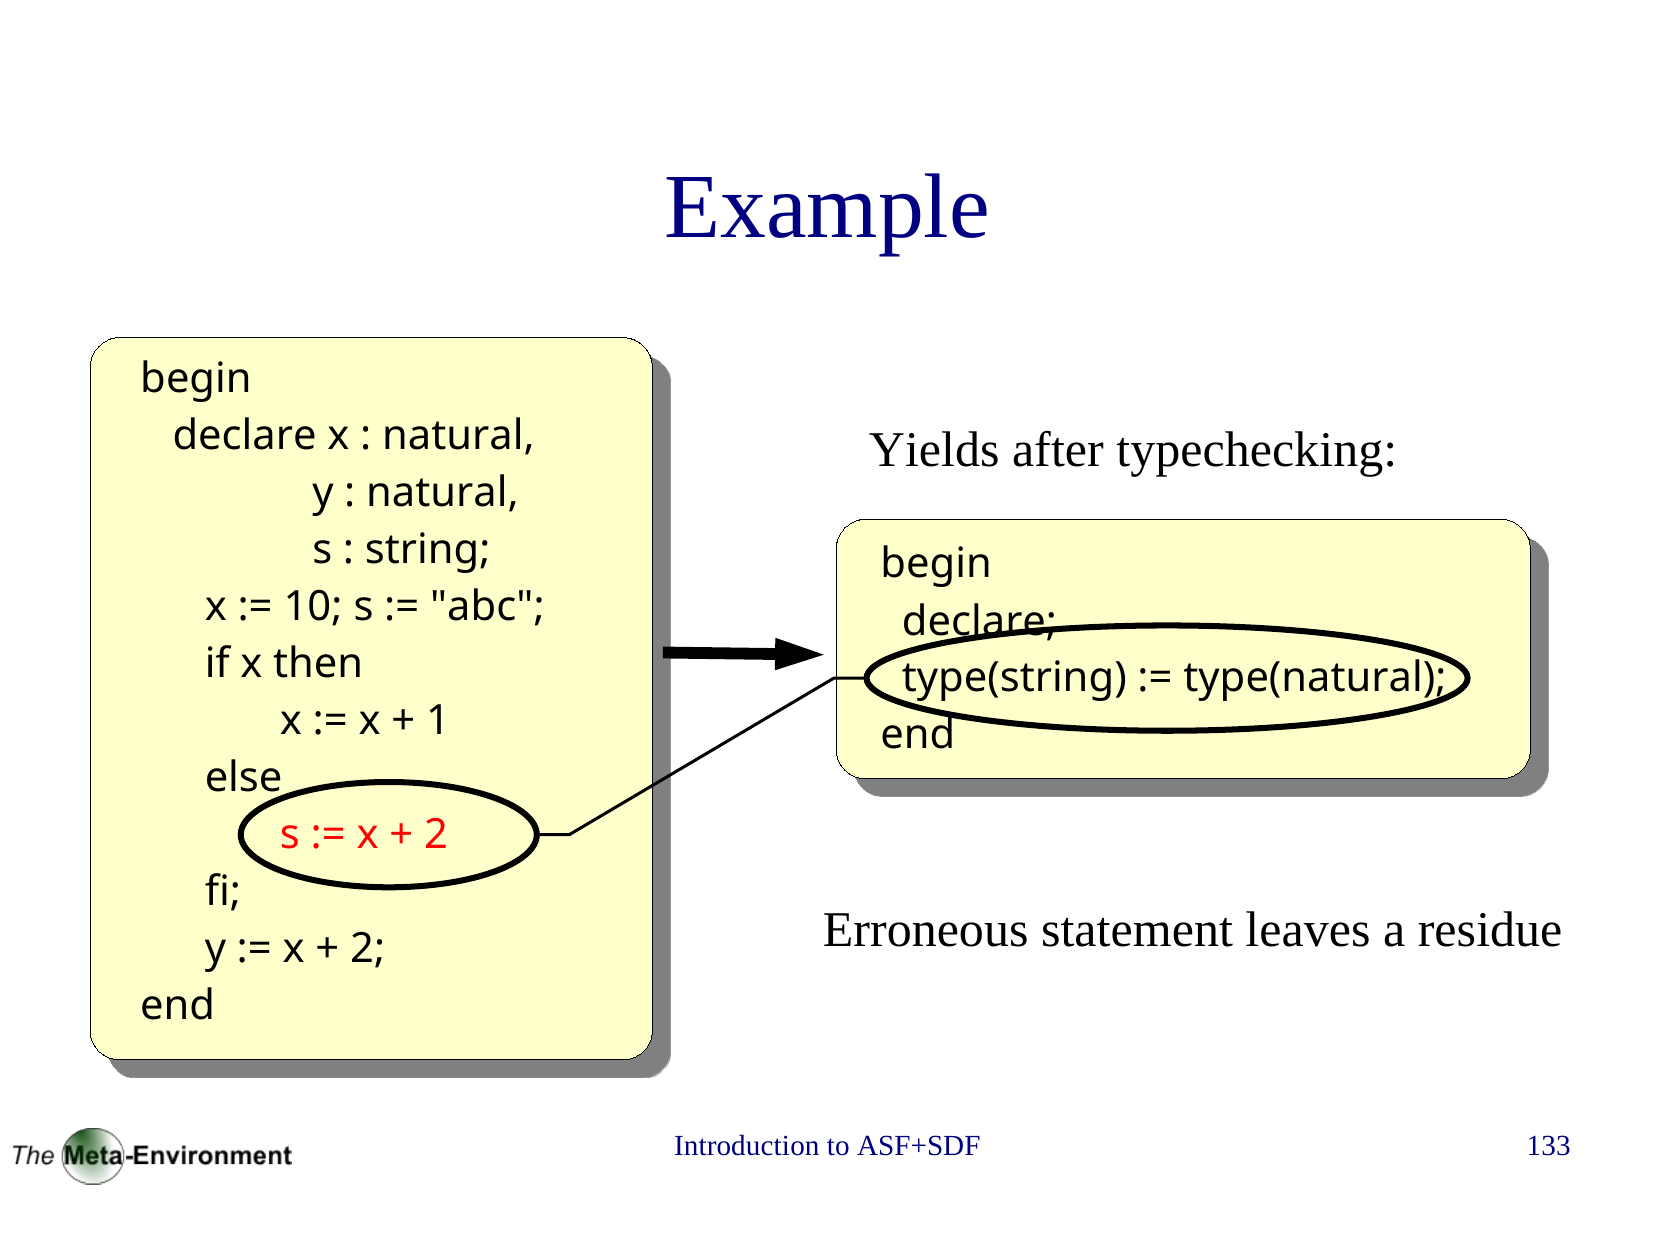

# Example
begin
 declare x : natural,
 y : natural,
 s : string;
 x := 10; s := "abc";
 if x then
 x := x + 1
 else
 s := x + 2
 fi;
 y := x + 2;
end
Yields after typechecking:
begin
 declare;
 type(string) := type(natural);
end
Erroneous statement leaves a residue
133